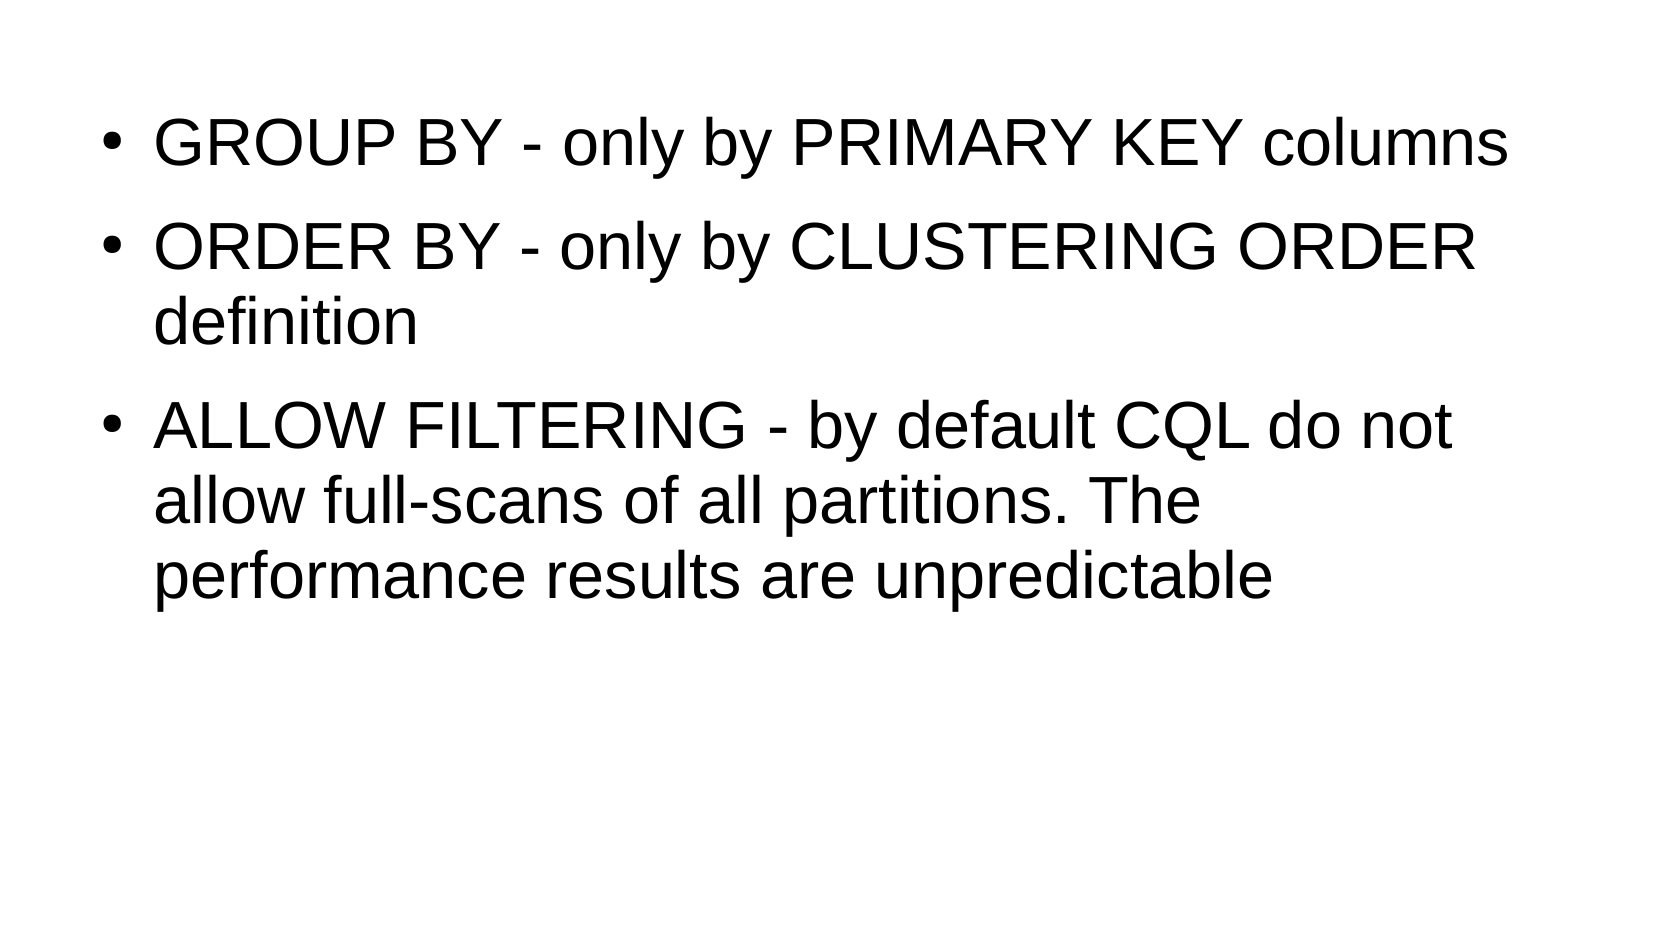

# GROUP BY - only by PRIMARY KEY columns
ORDER BY - only by CLUSTERING ORDER definition
ALLOW FILTERING - by default CQL do not allow full-scans of all partitions. The performance results are unpredictable